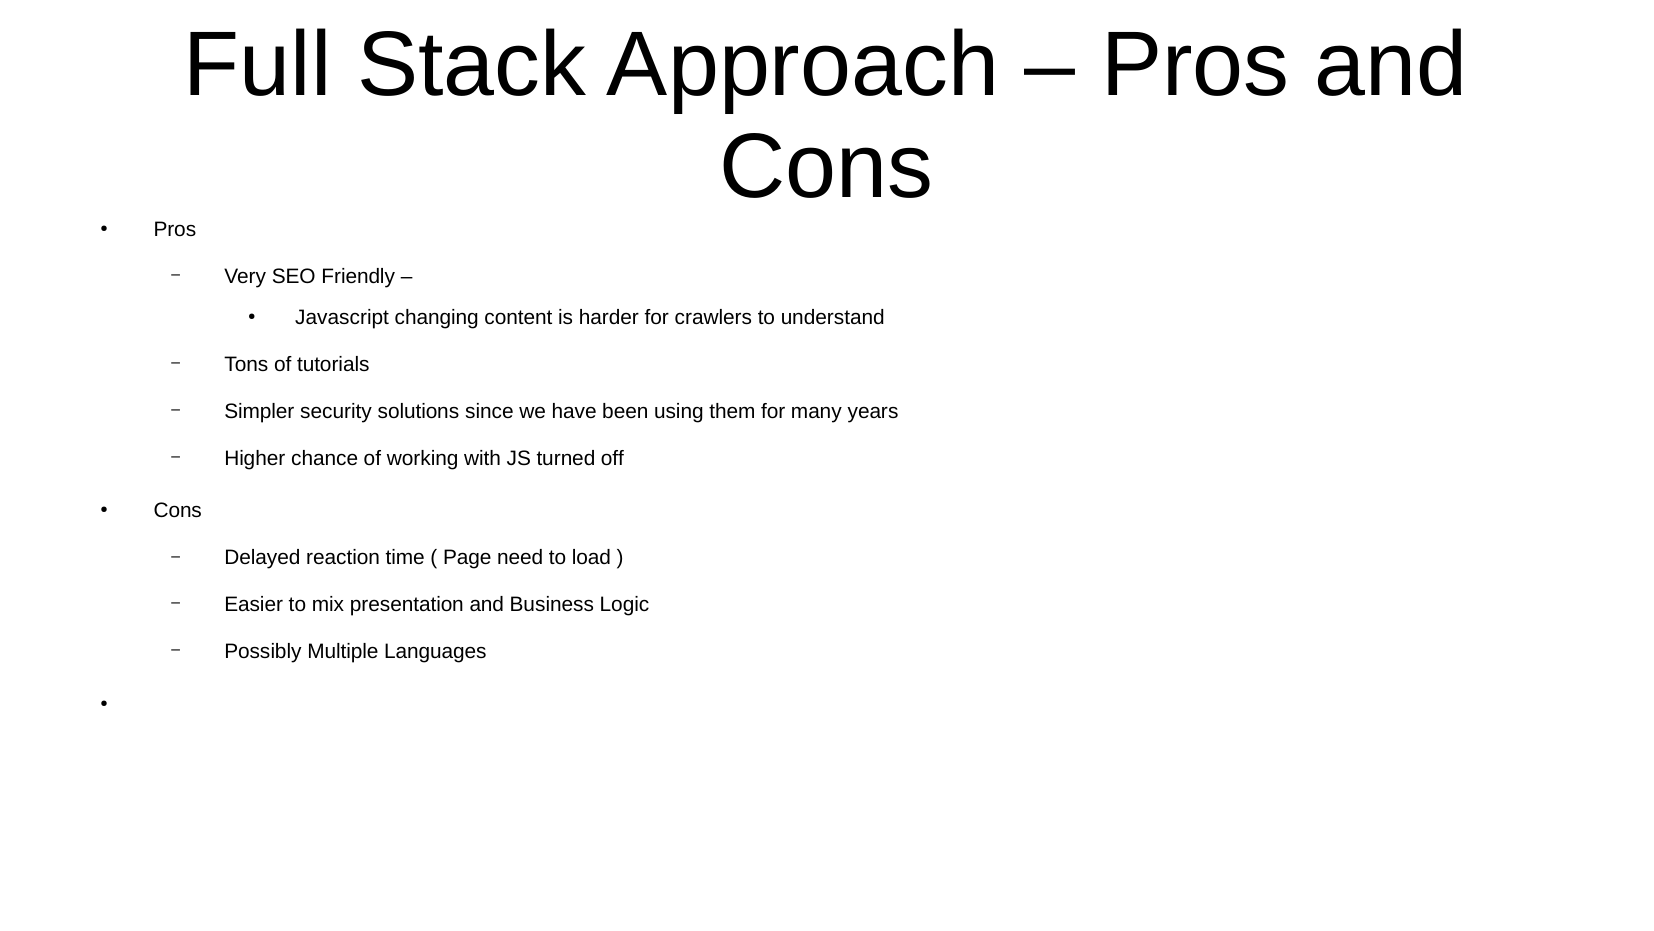

# Full Stack Approach – Pros and Cons
Pros
Very SEO Friendly –
Javascript changing content is harder for crawlers to understand
Tons of tutorials
Simpler security solutions since we have been using them for many years
Higher chance of working with JS turned off
Cons
Delayed reaction time ( Page need to load )
Easier to mix presentation and Business Logic
Possibly Multiple Languages